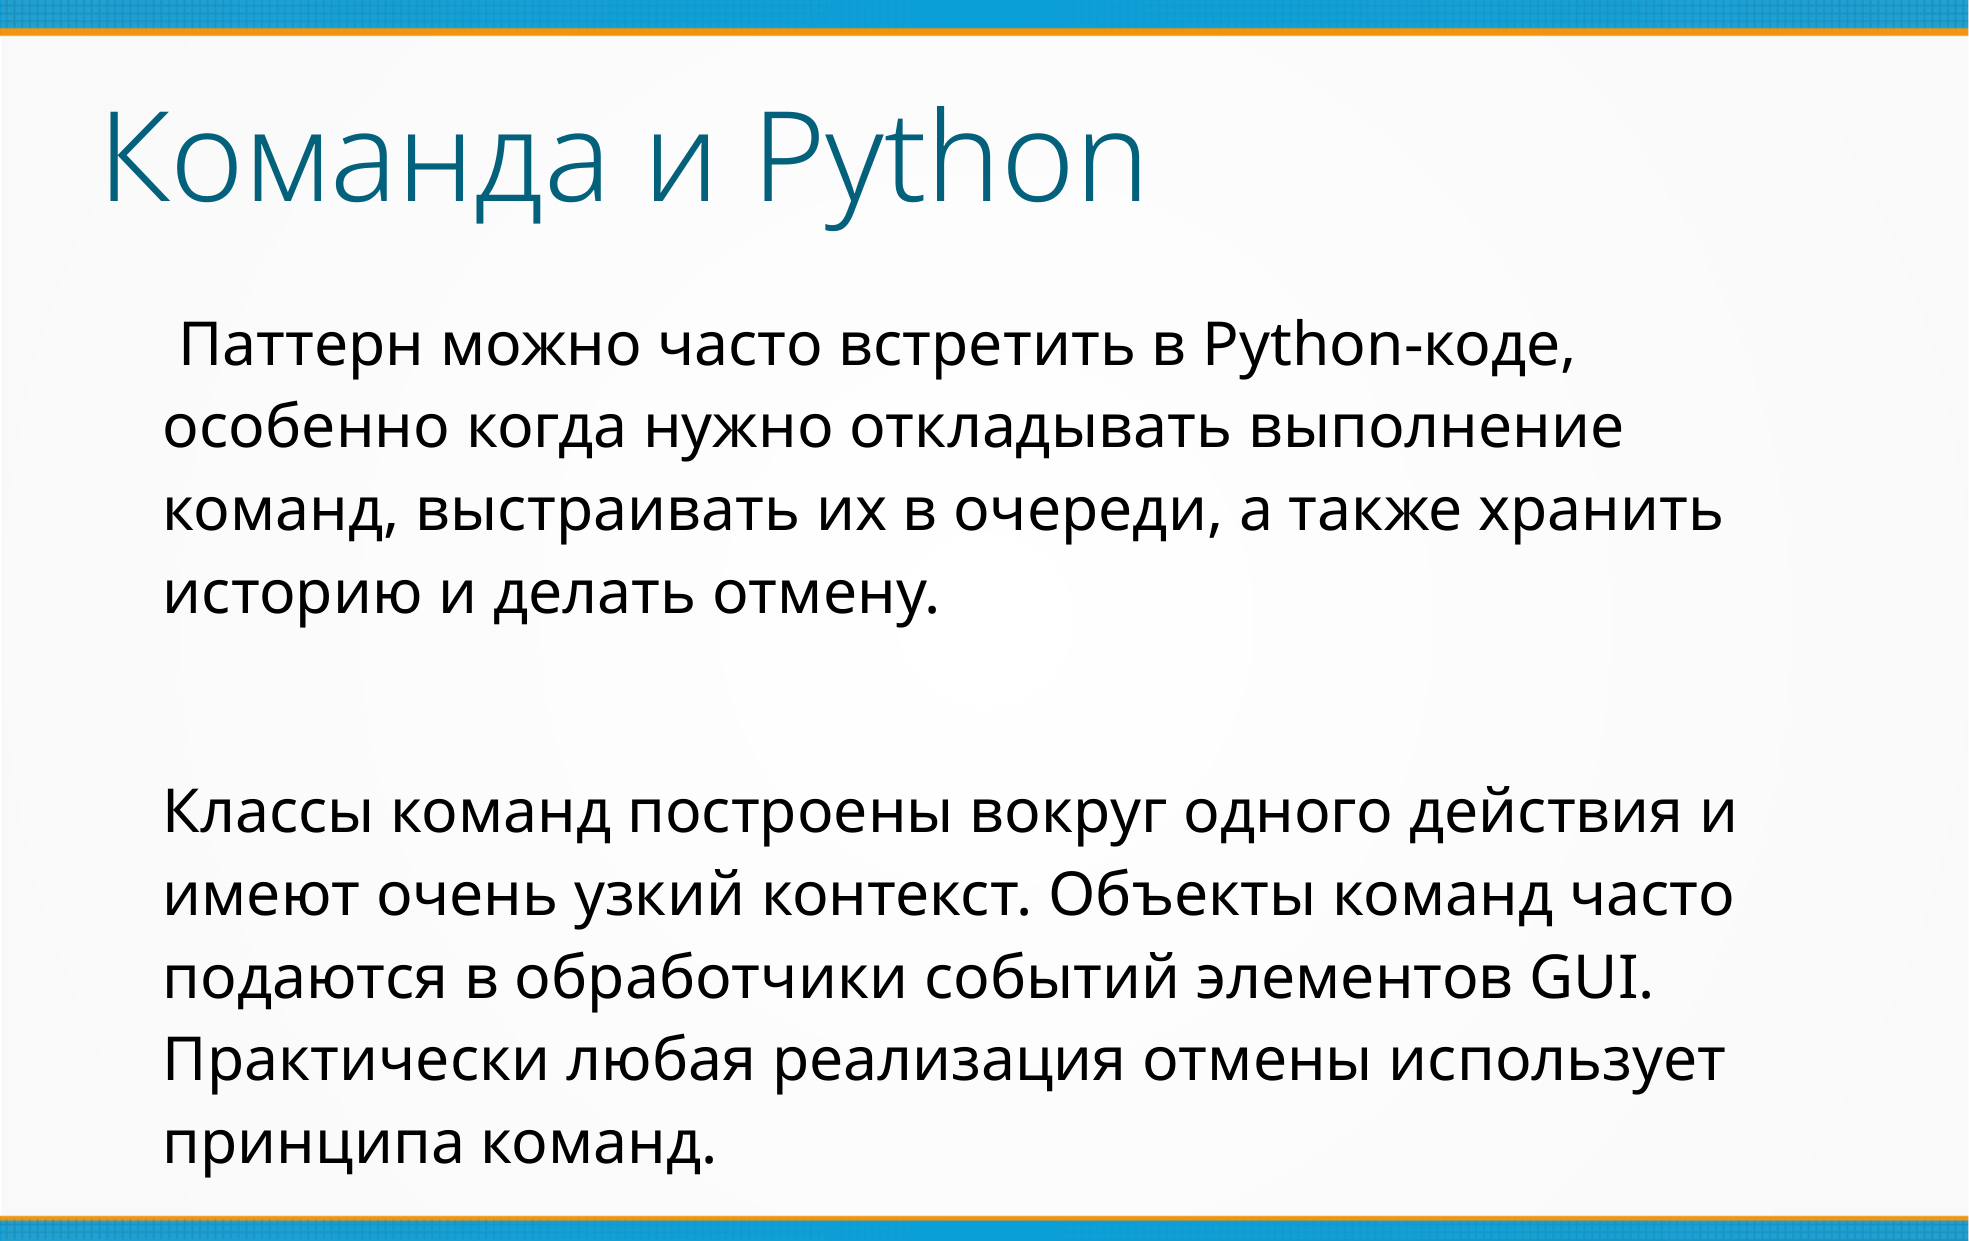

# Команда и Python
 Паттерн можно часто встретить в Python-коде, особенно когда нужно откладывать выполнение команд, выстраивать их в очереди, а также хранить историю и делать отмену.
Классы команд построены вокруг одного действия и имеют очень узкий контекст. Объекты команд часто подаются в обработчики событий элементов GUI. Практически любая реализация отмены использует принципа команд.